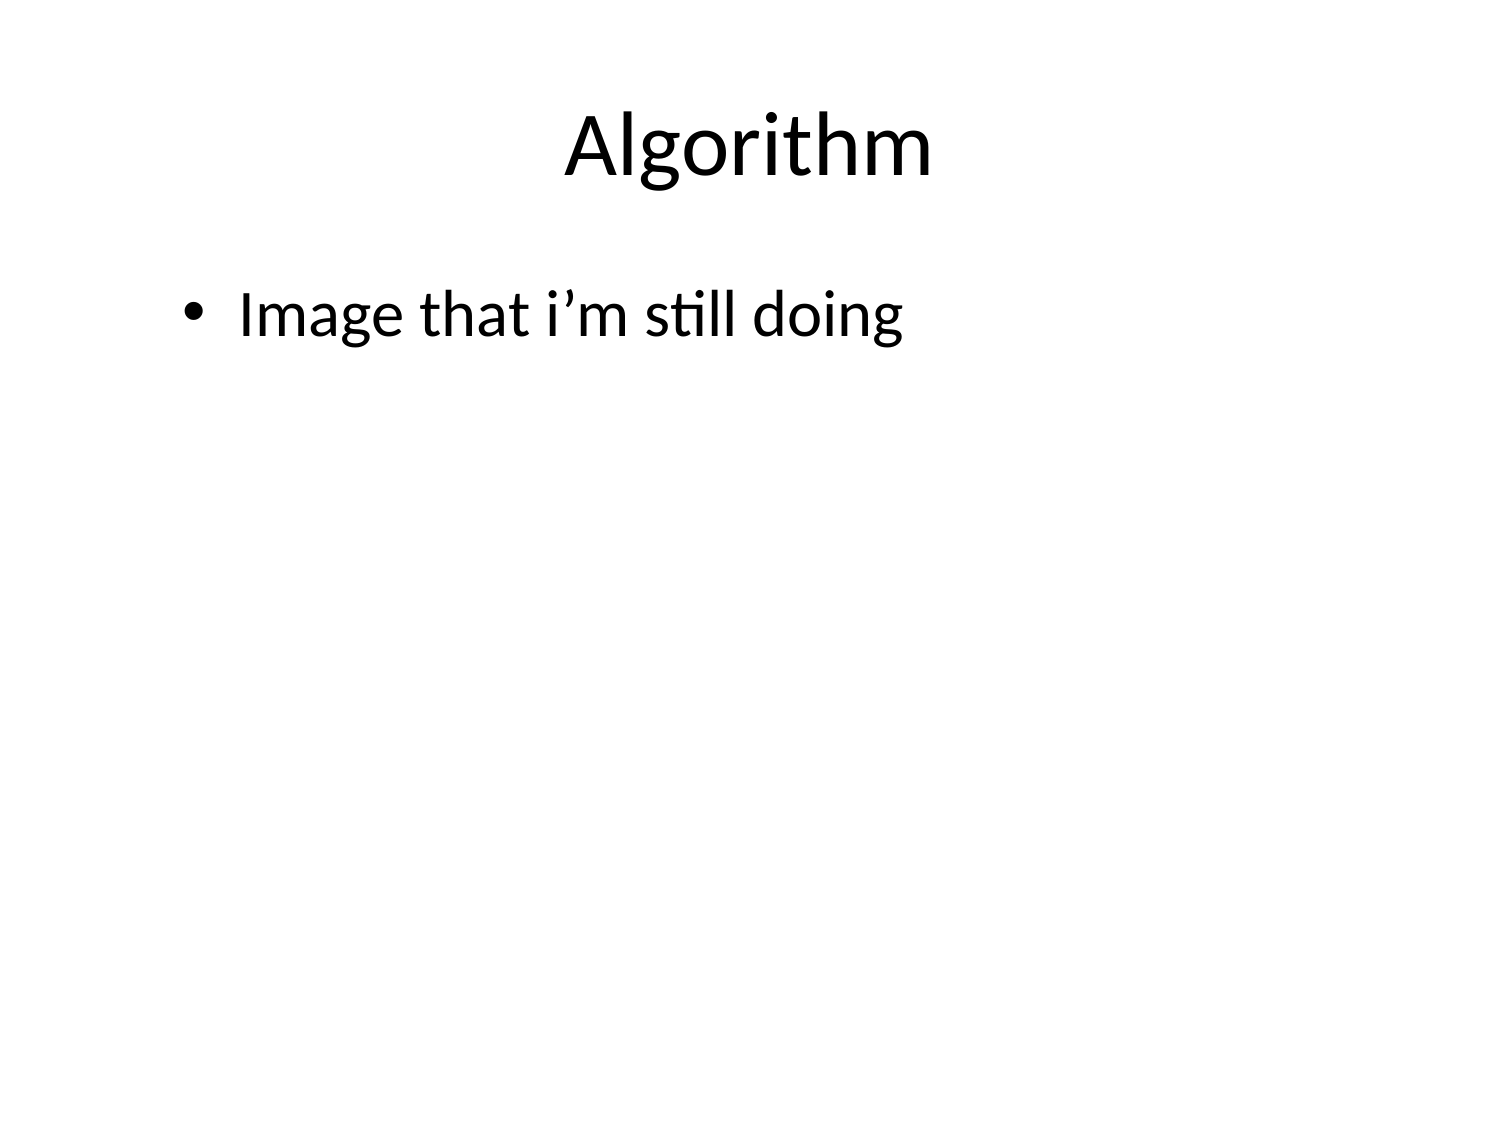

# Algorithm
Image that i’m still doing